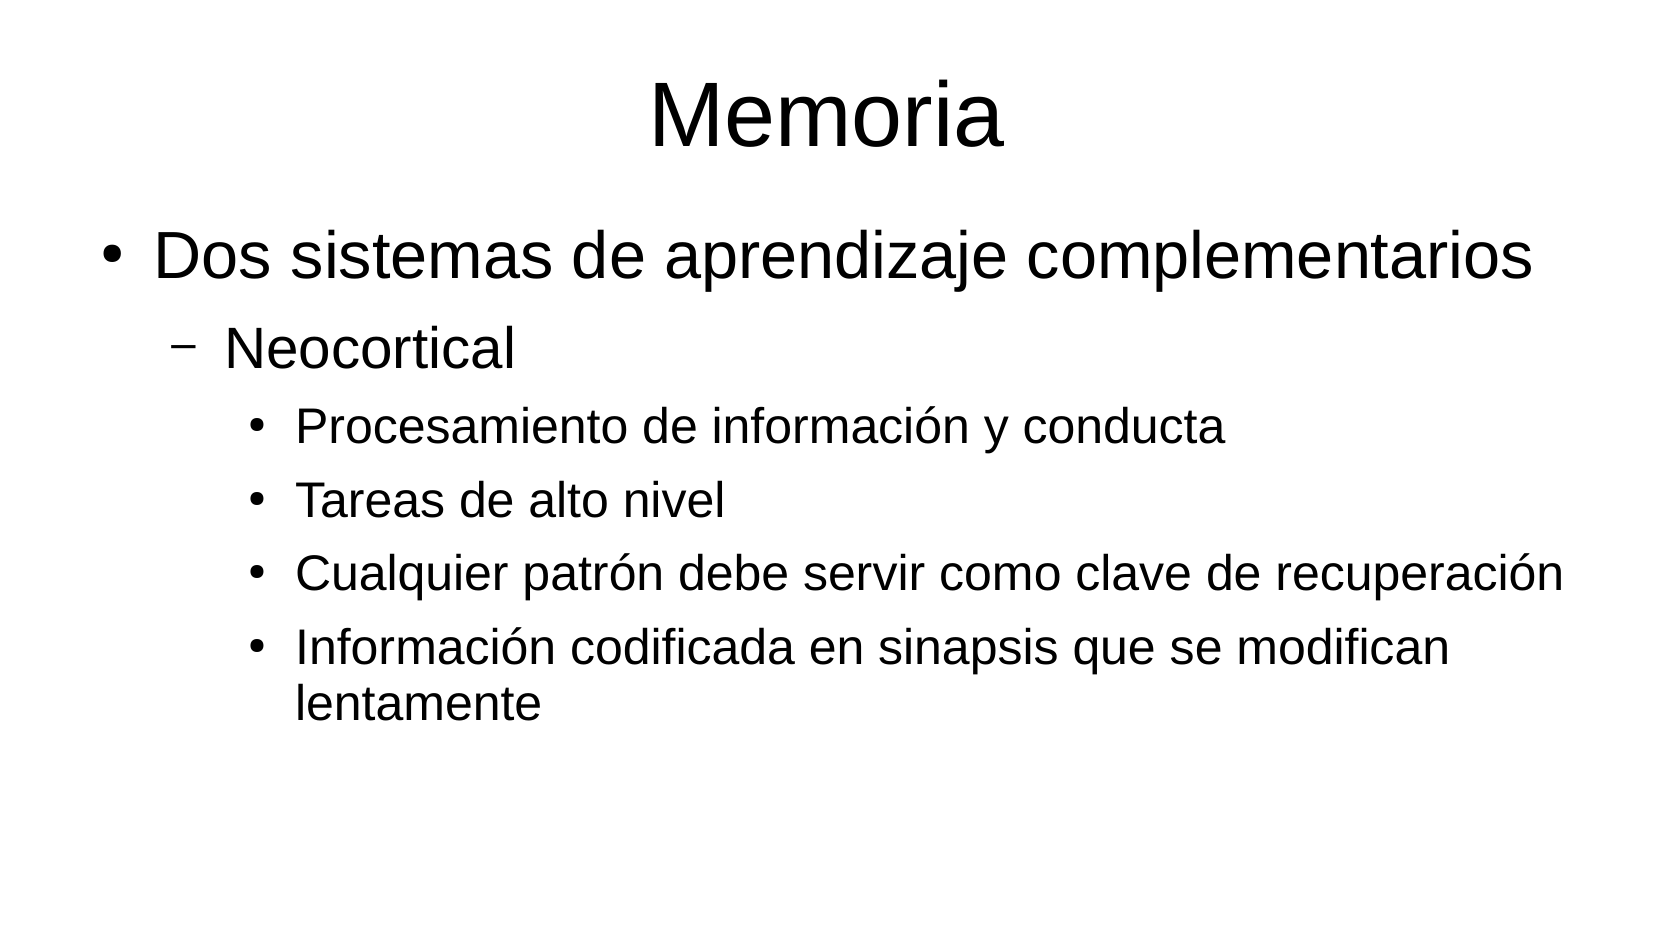

# Memoria
Dos sistemas de aprendizaje complementarios
Neocortical
Procesamiento de información y conducta
Tareas de alto nivel
Cualquier patrón debe servir como clave de recuperación
Información codificada en sinapsis que se modifican lentamente